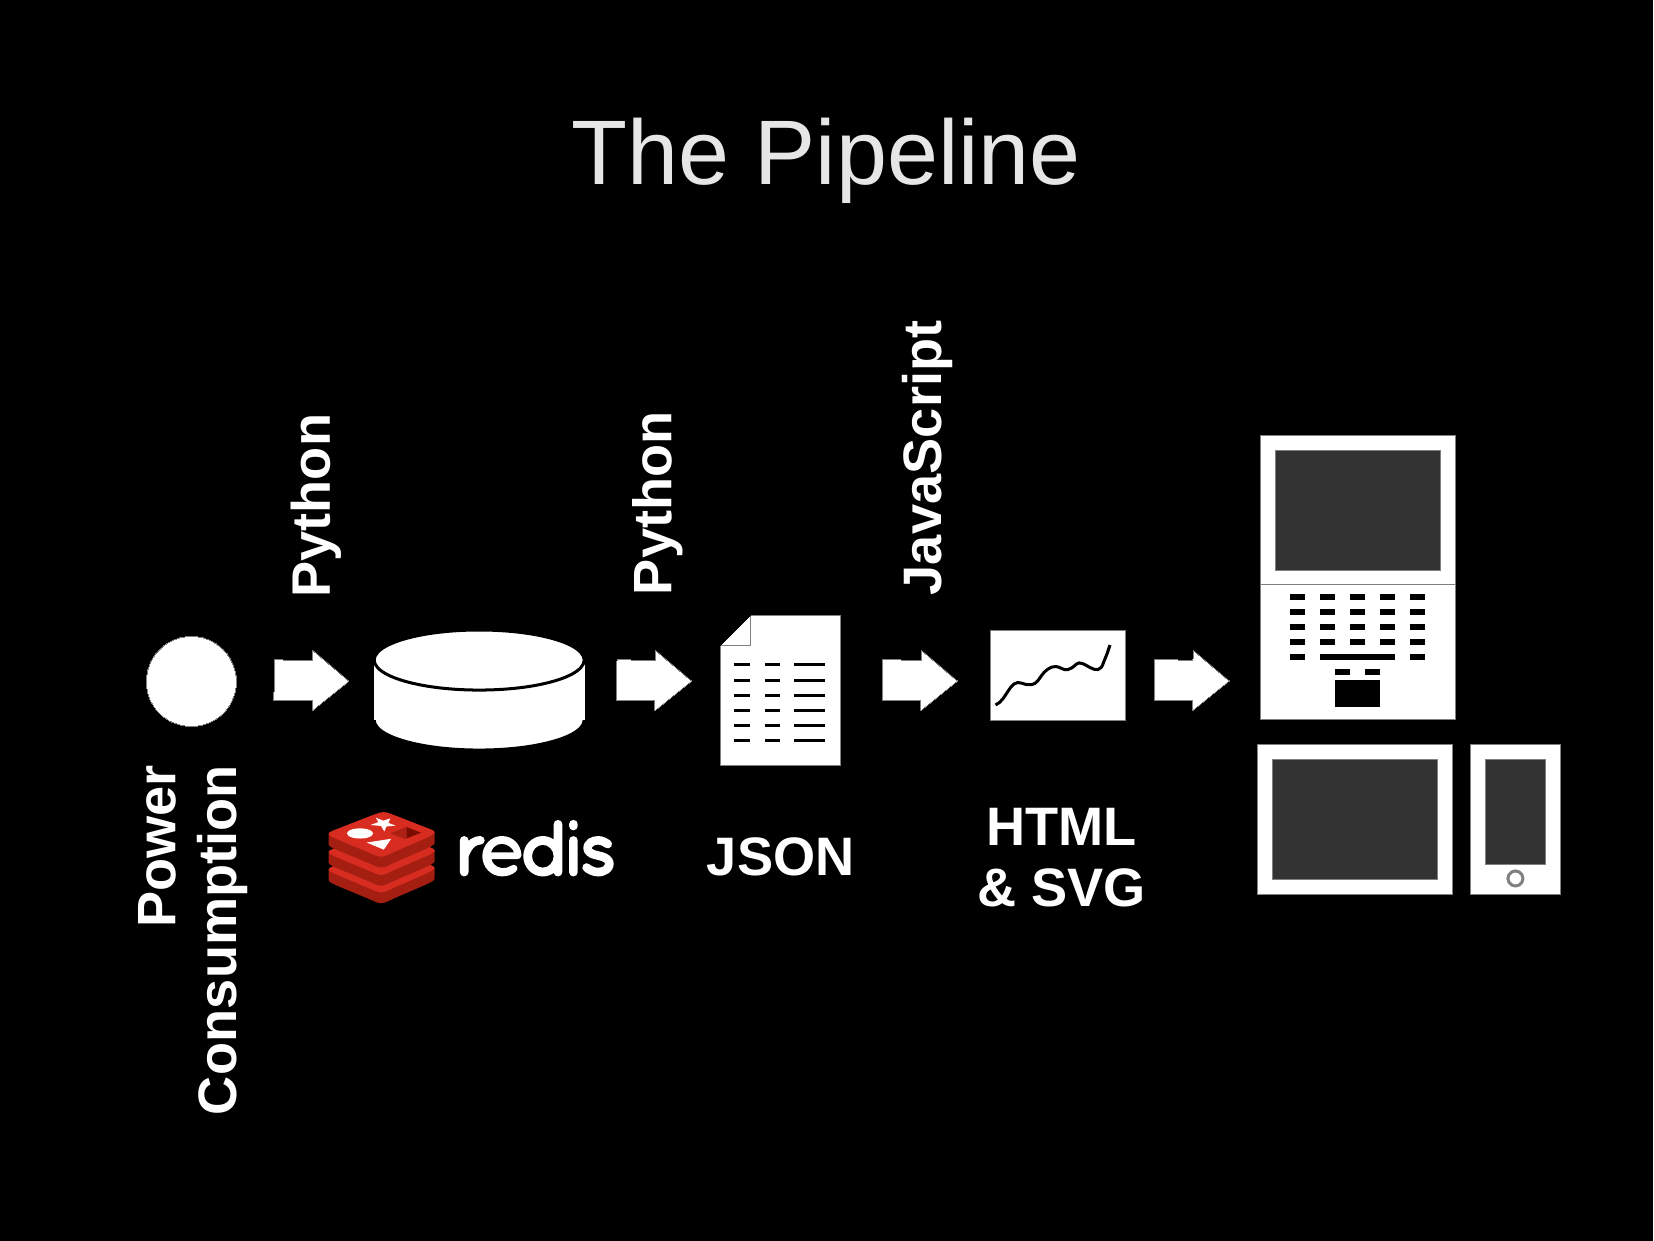

# The Pipeline
JavaScript
Python
Python
HTML
& SVG
JSON
Power
Consumption